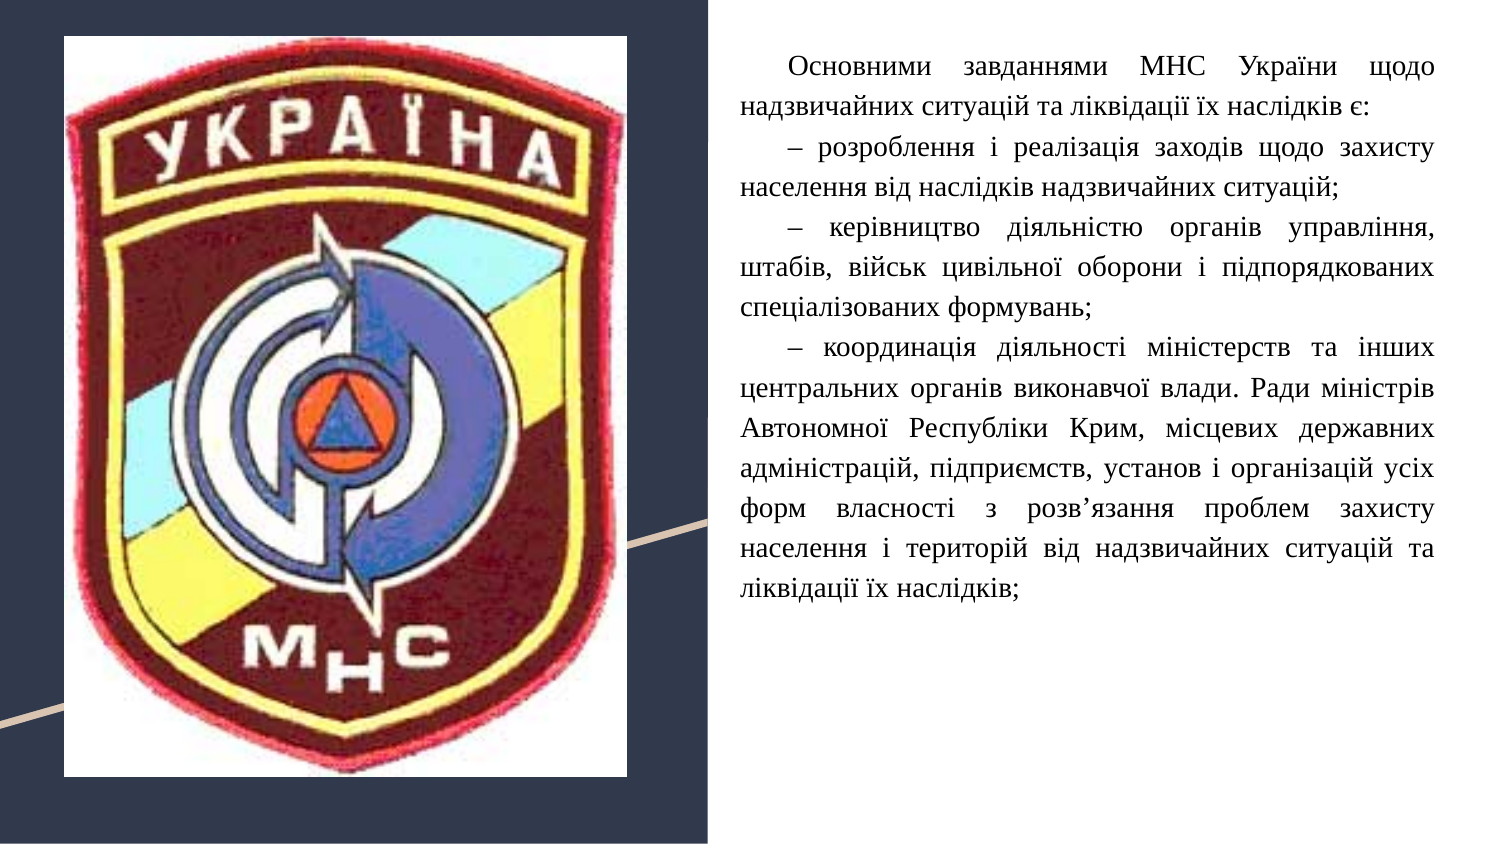

Основними завданнями МНС України щодо надзвичайних ситуацій та ліквідації їх наслідків є:
– розроблення і реалізація заходів щодо захисту населення від наслідків надзвичайних ситуацій;
– керівництво діяльністю органів управління, штабів, військ цивільної оборони і підпорядкованих спеціалізованих формувань;
– координація діяльності міністерств та інших центральних органів виконавчої влади. Ради міністрів Автономної Республіки Крим, місцевих державних адміністрацій, підприємств, установ і організацій усіх форм власності з розв’язання проблем захисту населення і територій від надзвичайних ситуацій та ліквідації їх наслідків;
#